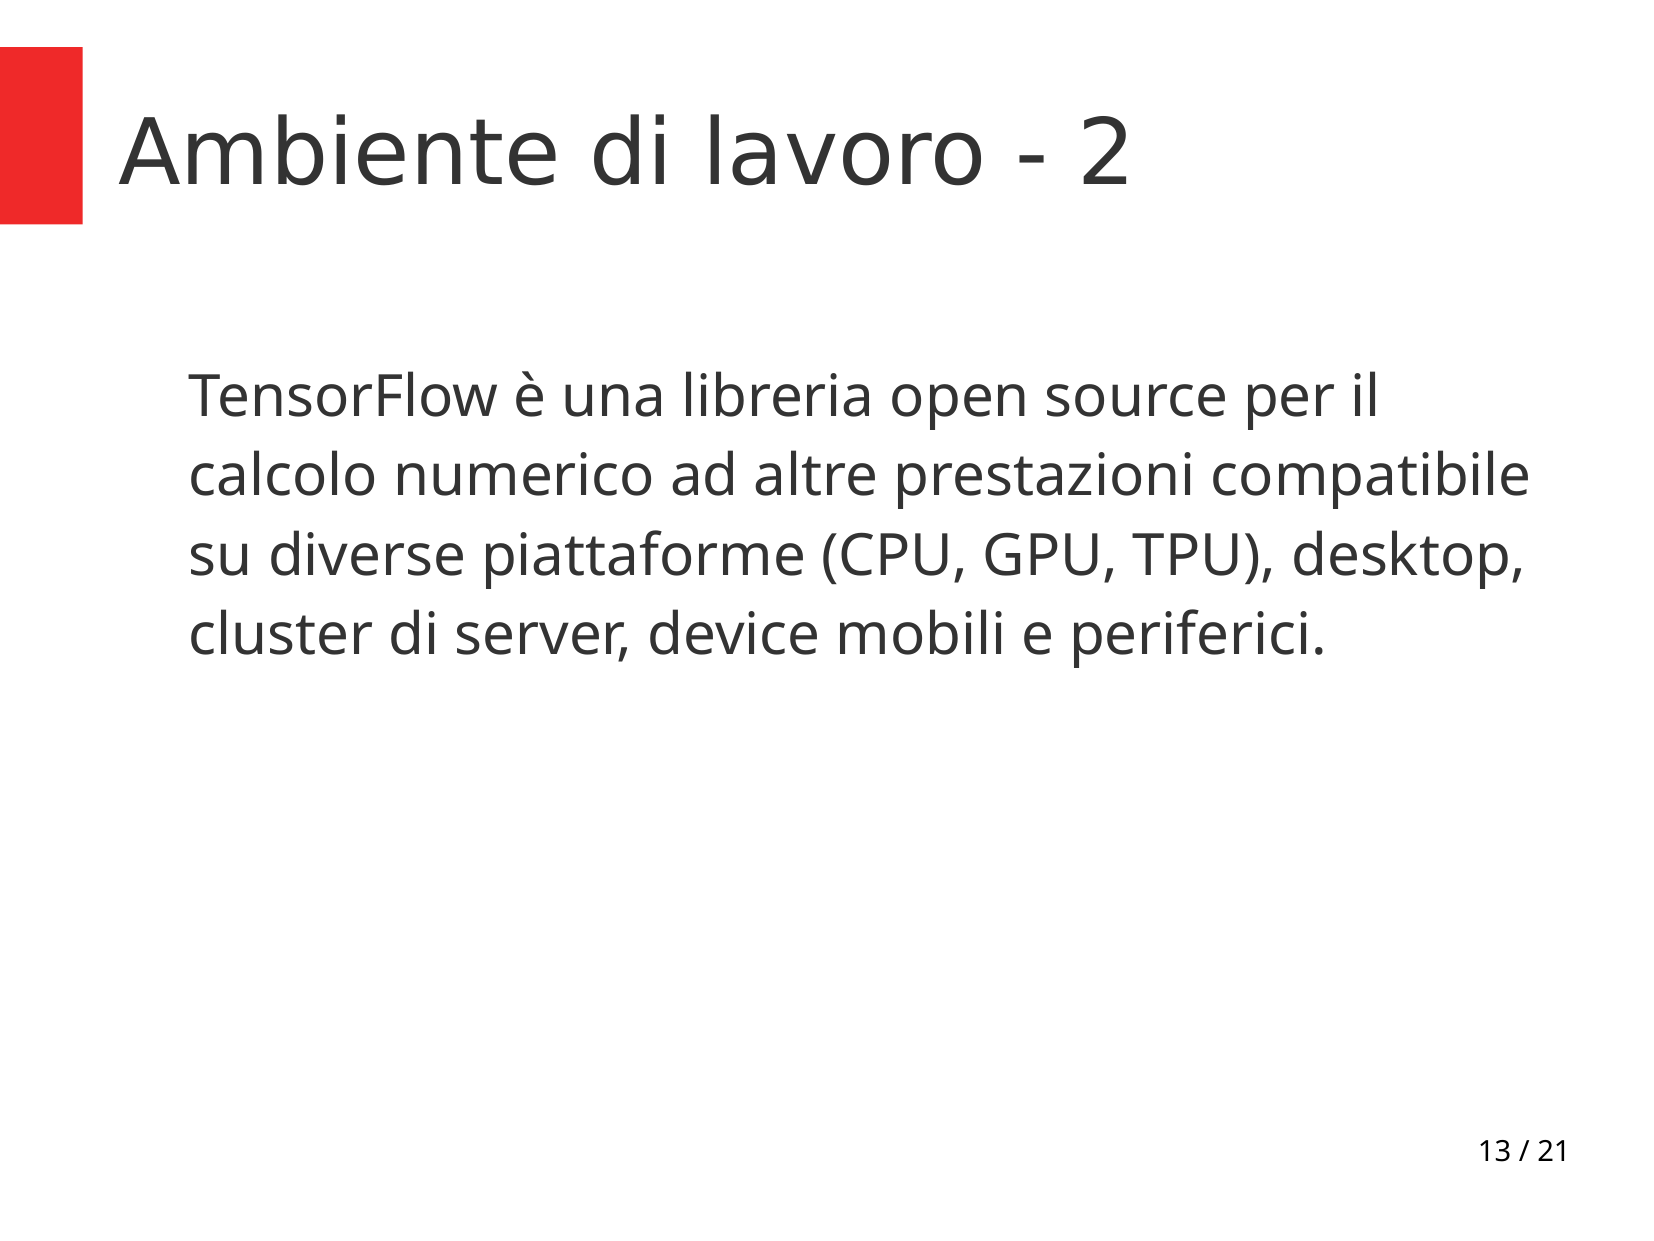

# Ambiente di lavoro - 2
TensorFlow è una libreria open source per il calcolo numerico ad altre prestazioni compatibile su diverse piattaforme (CPU, GPU, TPU), desktop, cluster di server, device mobili e periferici.
13